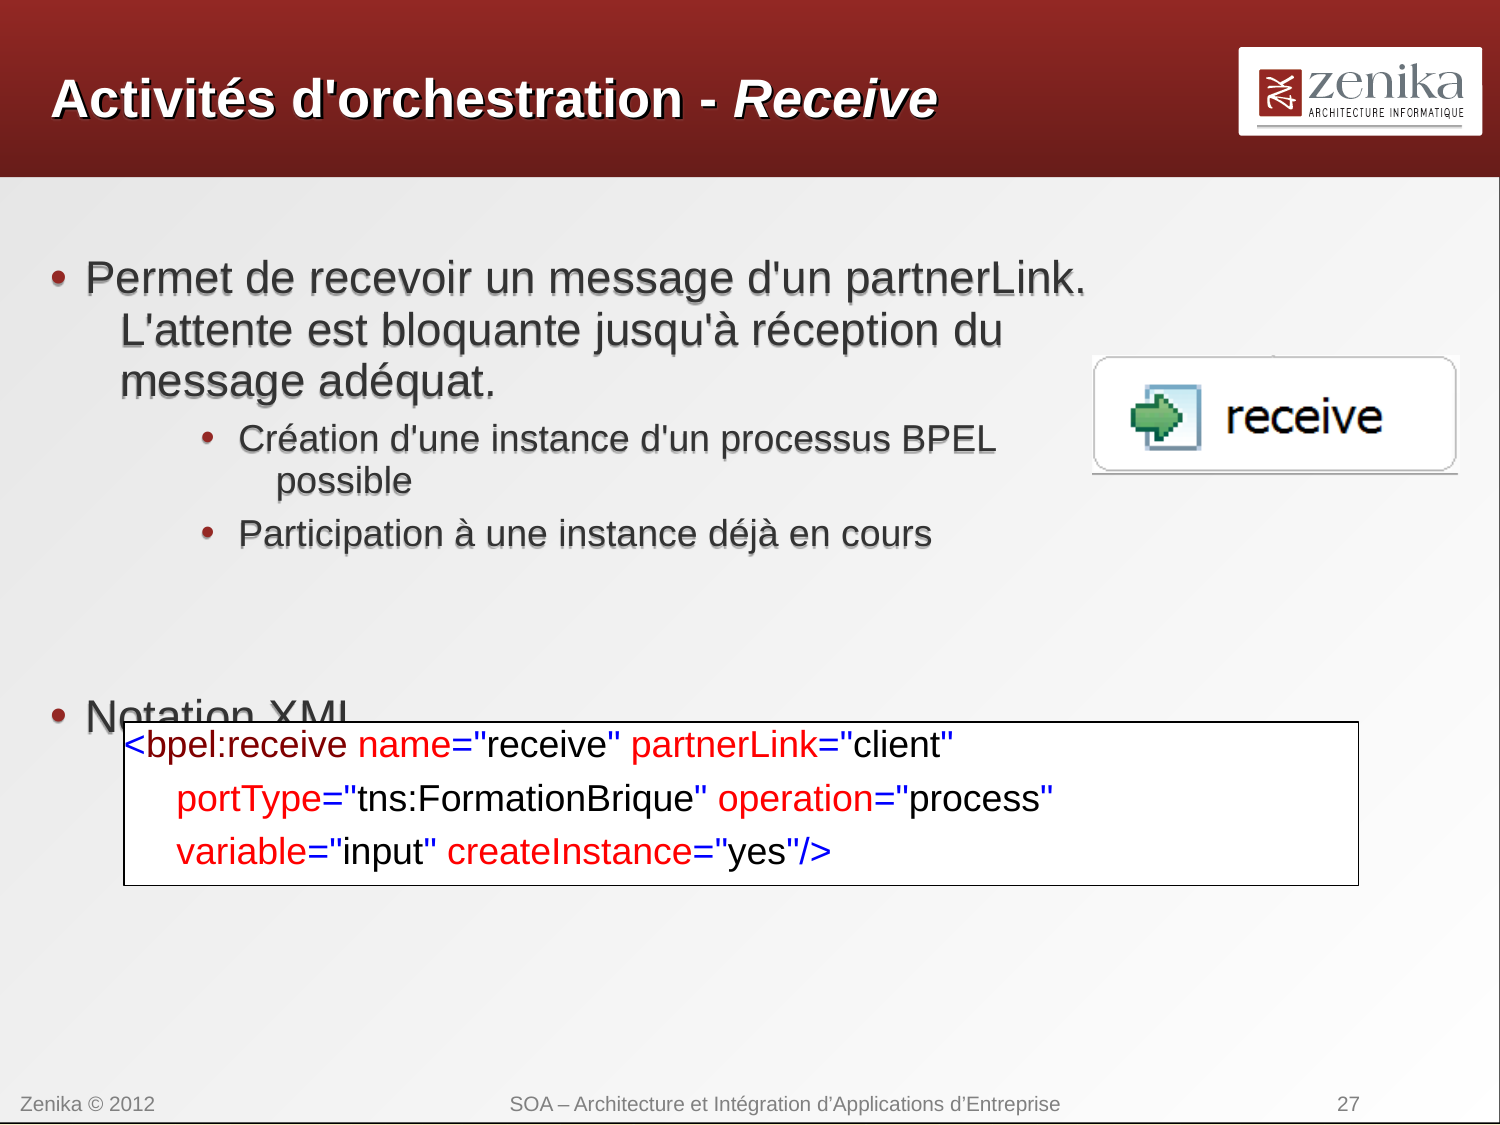

# Activités d'orchestration - Receive
Permet de recevoir un message d'un partnerLink. L'attente est bloquante jusqu'à réception du message adéquat.
Création d'une instance d'un processus BPEL possible
Participation à une instance déjà en cours
Notation XML
<bpel:receive name="receive" partnerLink="client"
 portType="tns:FormationBrique" operation="process"
 variable="input" createInstance="yes"/>